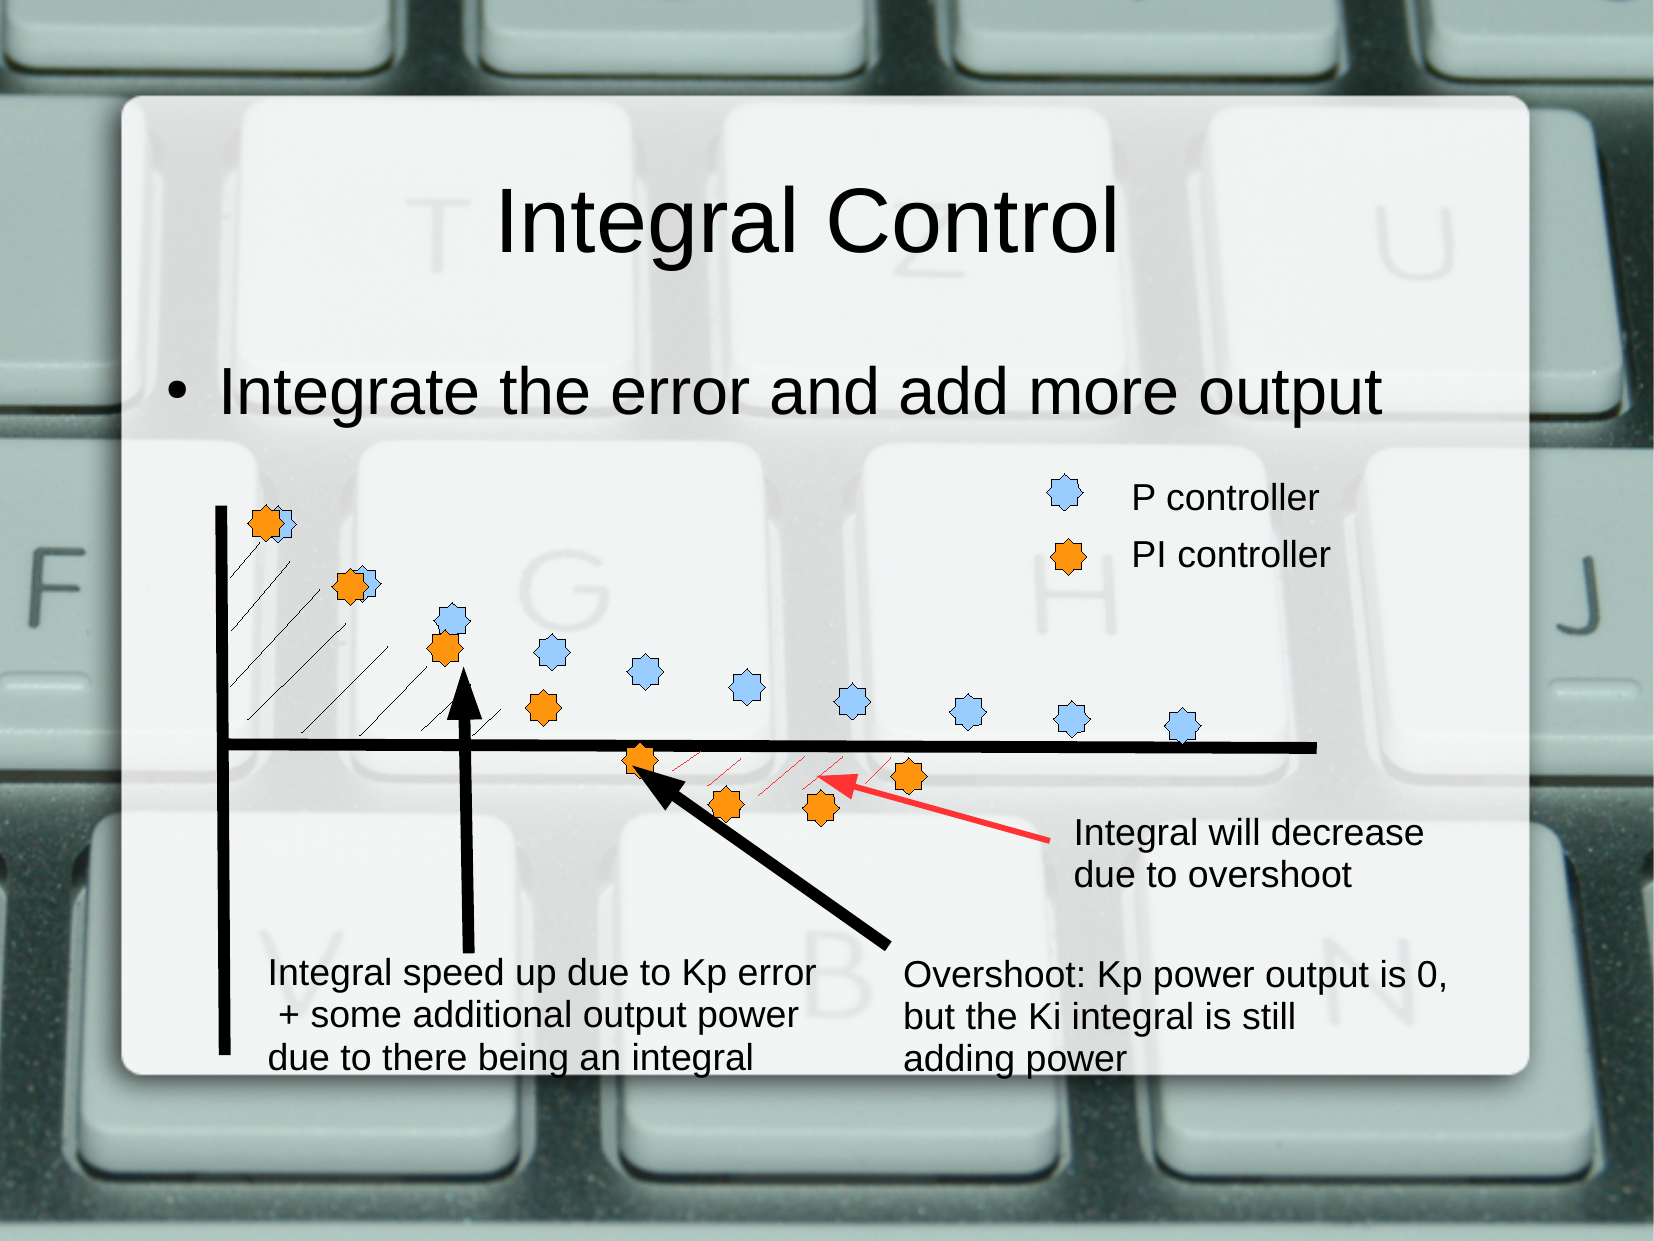

# Integral Control
Integrate the error and add more output
P controller
PI controller
Integral will decrease
due to overshoot
Integral speed up due to Kp error
 + some additional output power
due to there being an integral
Overshoot: Kp power output is 0,
but the Ki integral is still
adding power